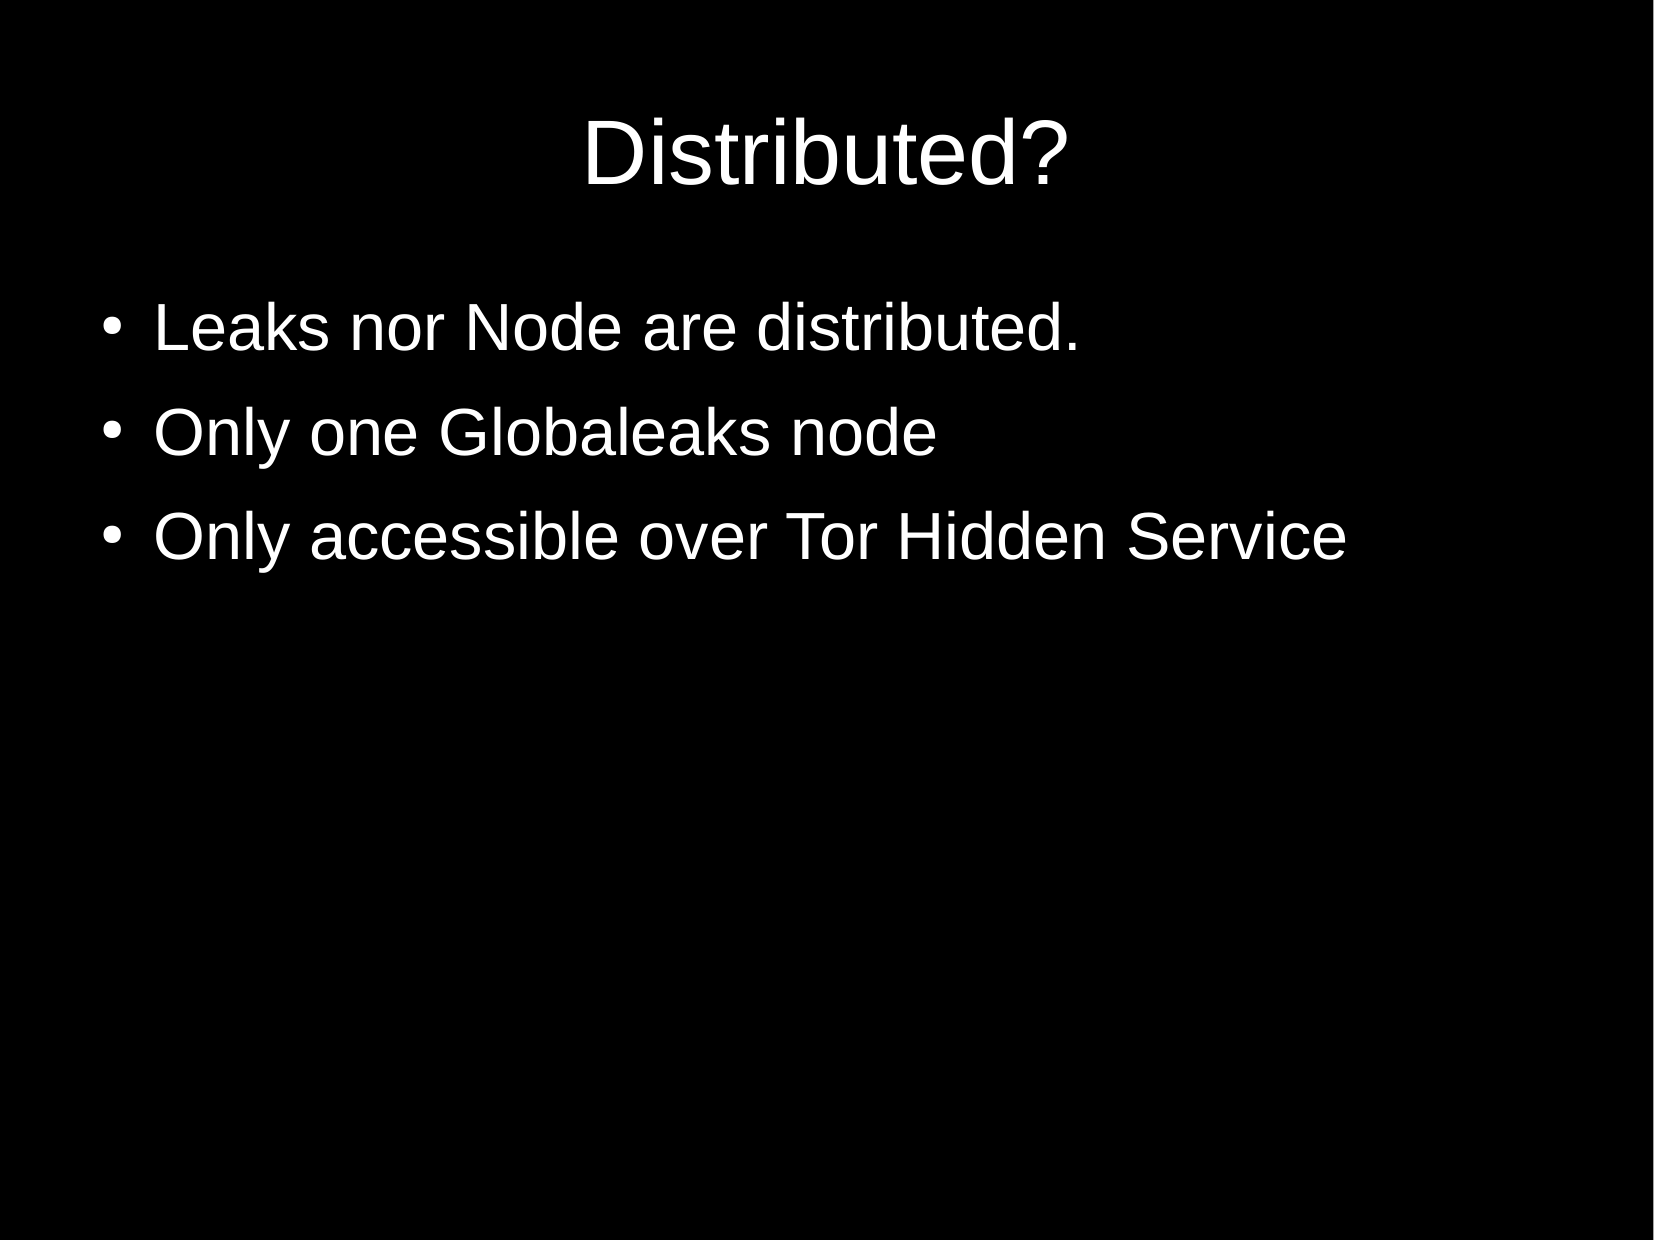

# Distributed?
Leaks nor Node are distributed.
Only one Globaleaks node
Only accessible over Tor Hidden Service